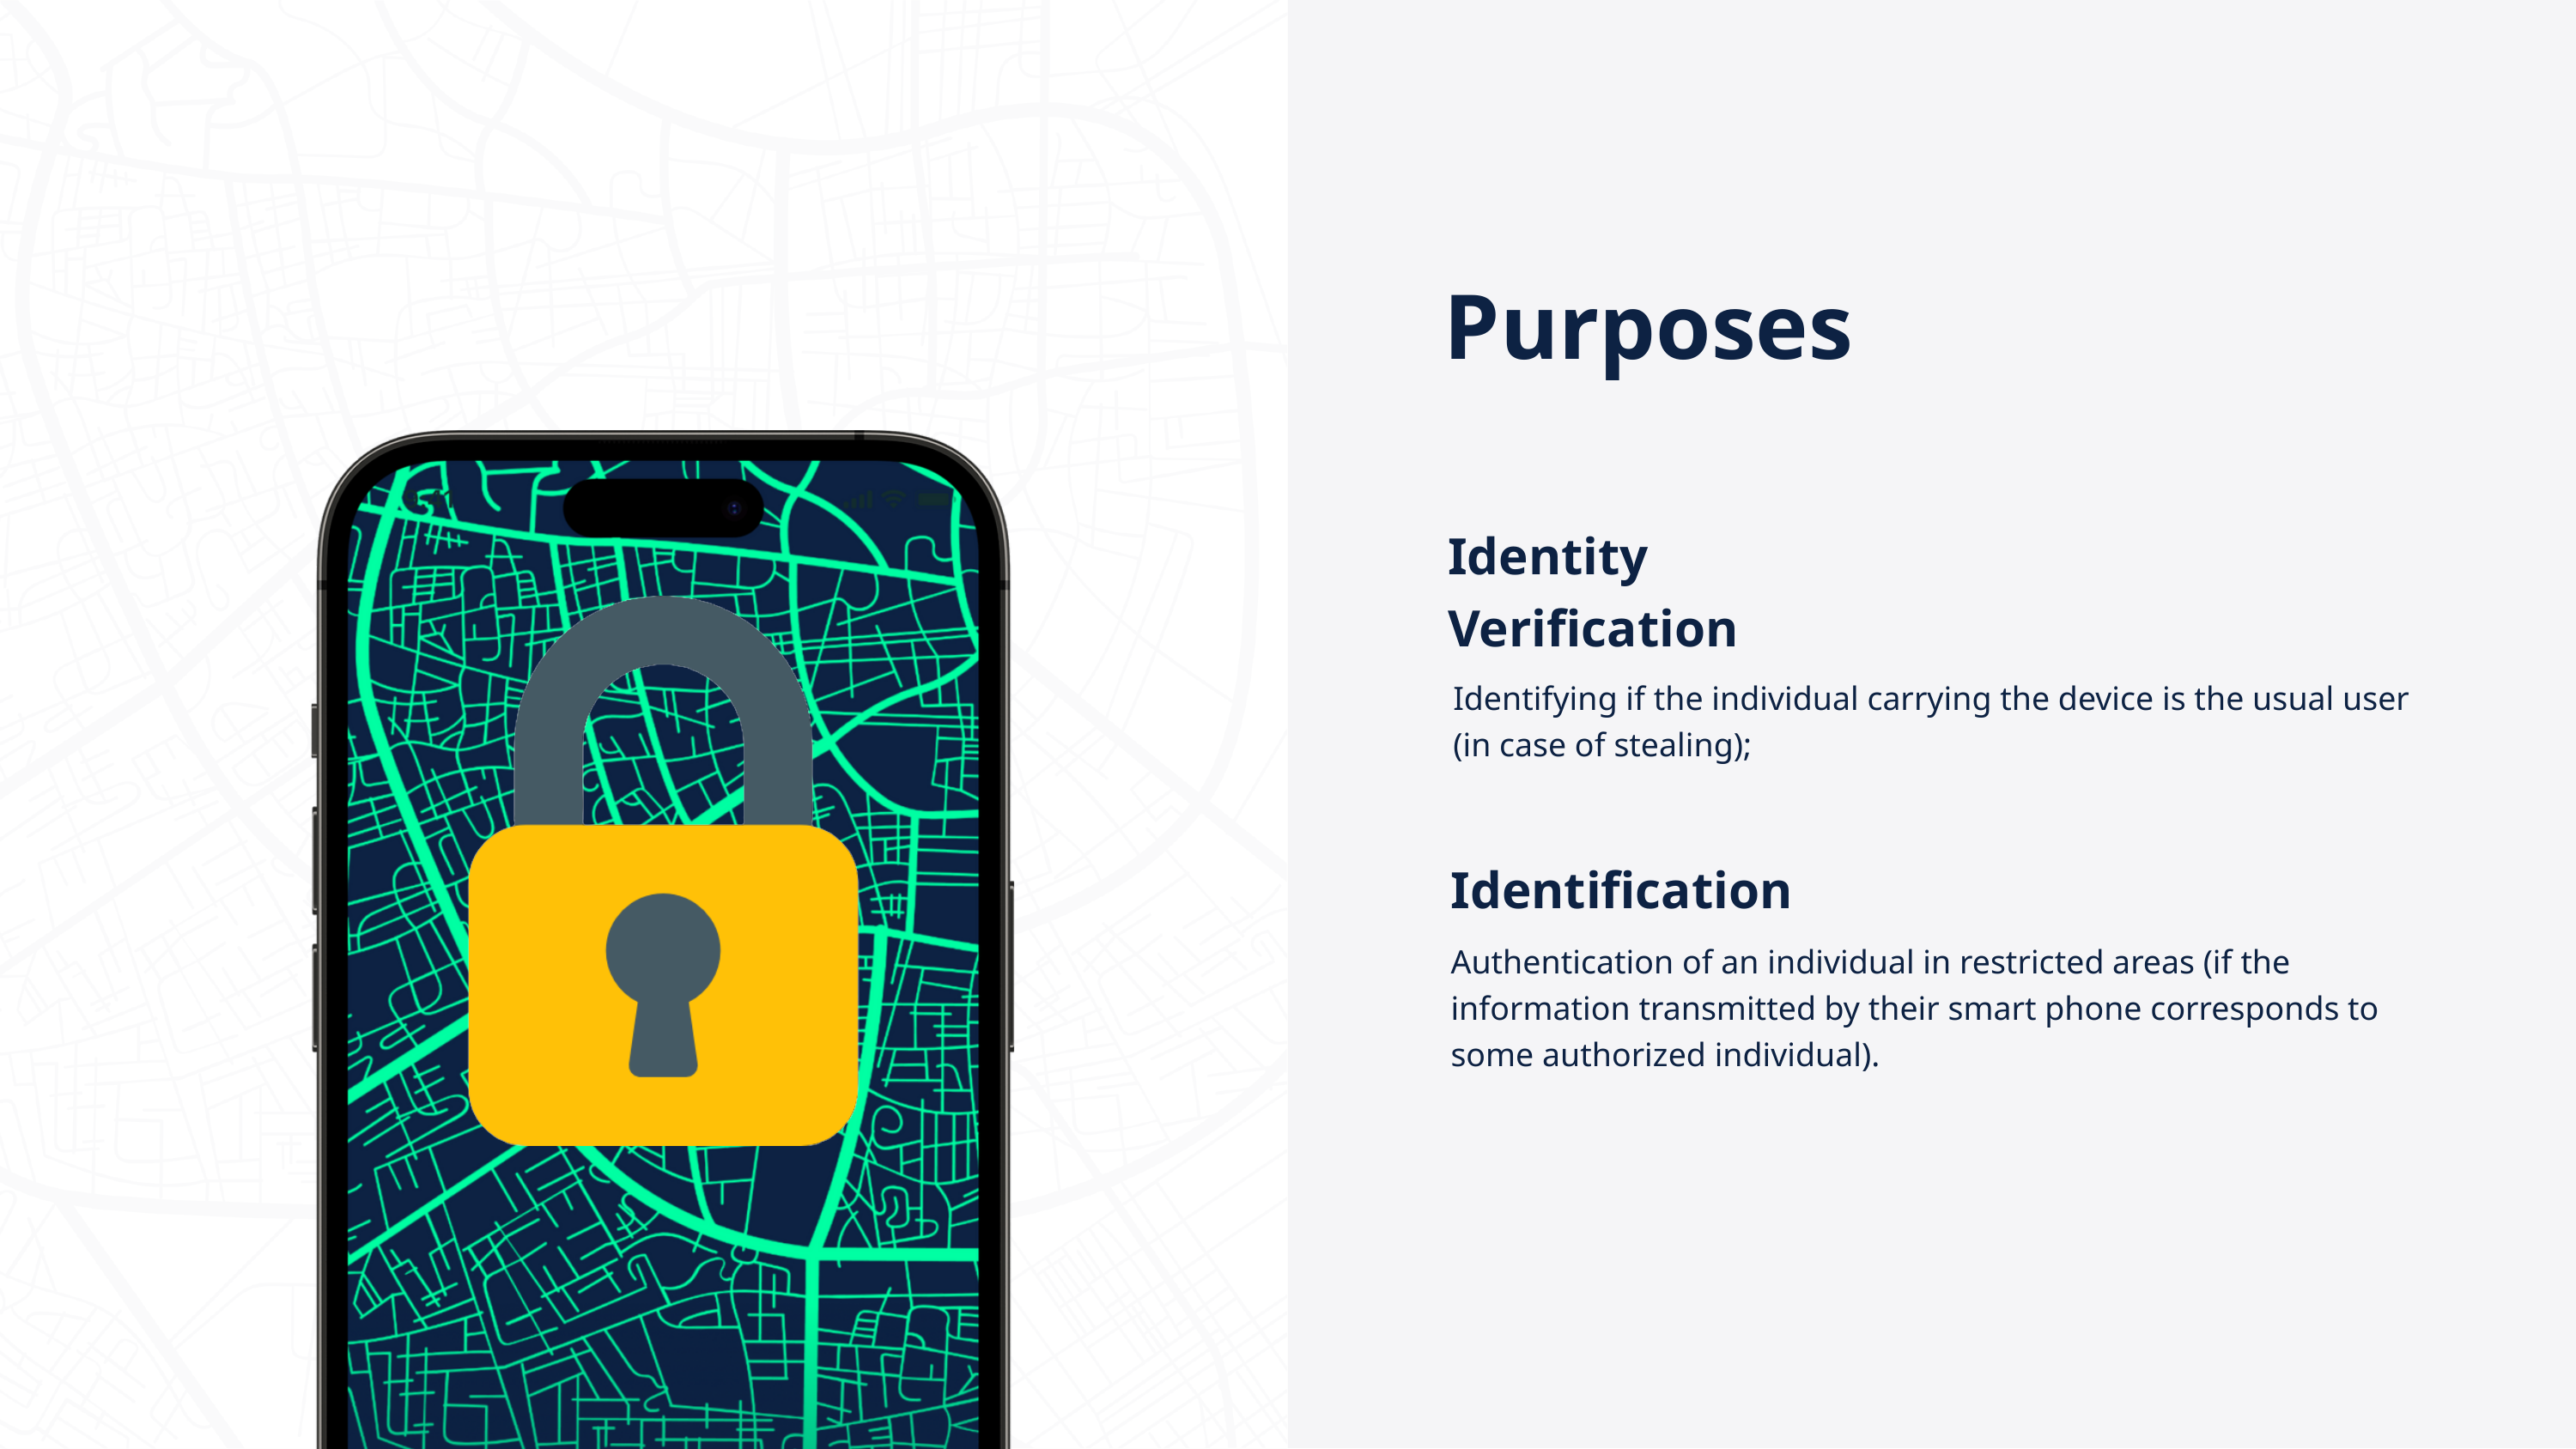

Purposes
Identity Verification
Identifying if the individual carrying the device is the usual user (in case of stealing);
Identification
Authentication of an individual in restricted areas (if the information transmitted by their smart phone corresponds to some authorized individual).